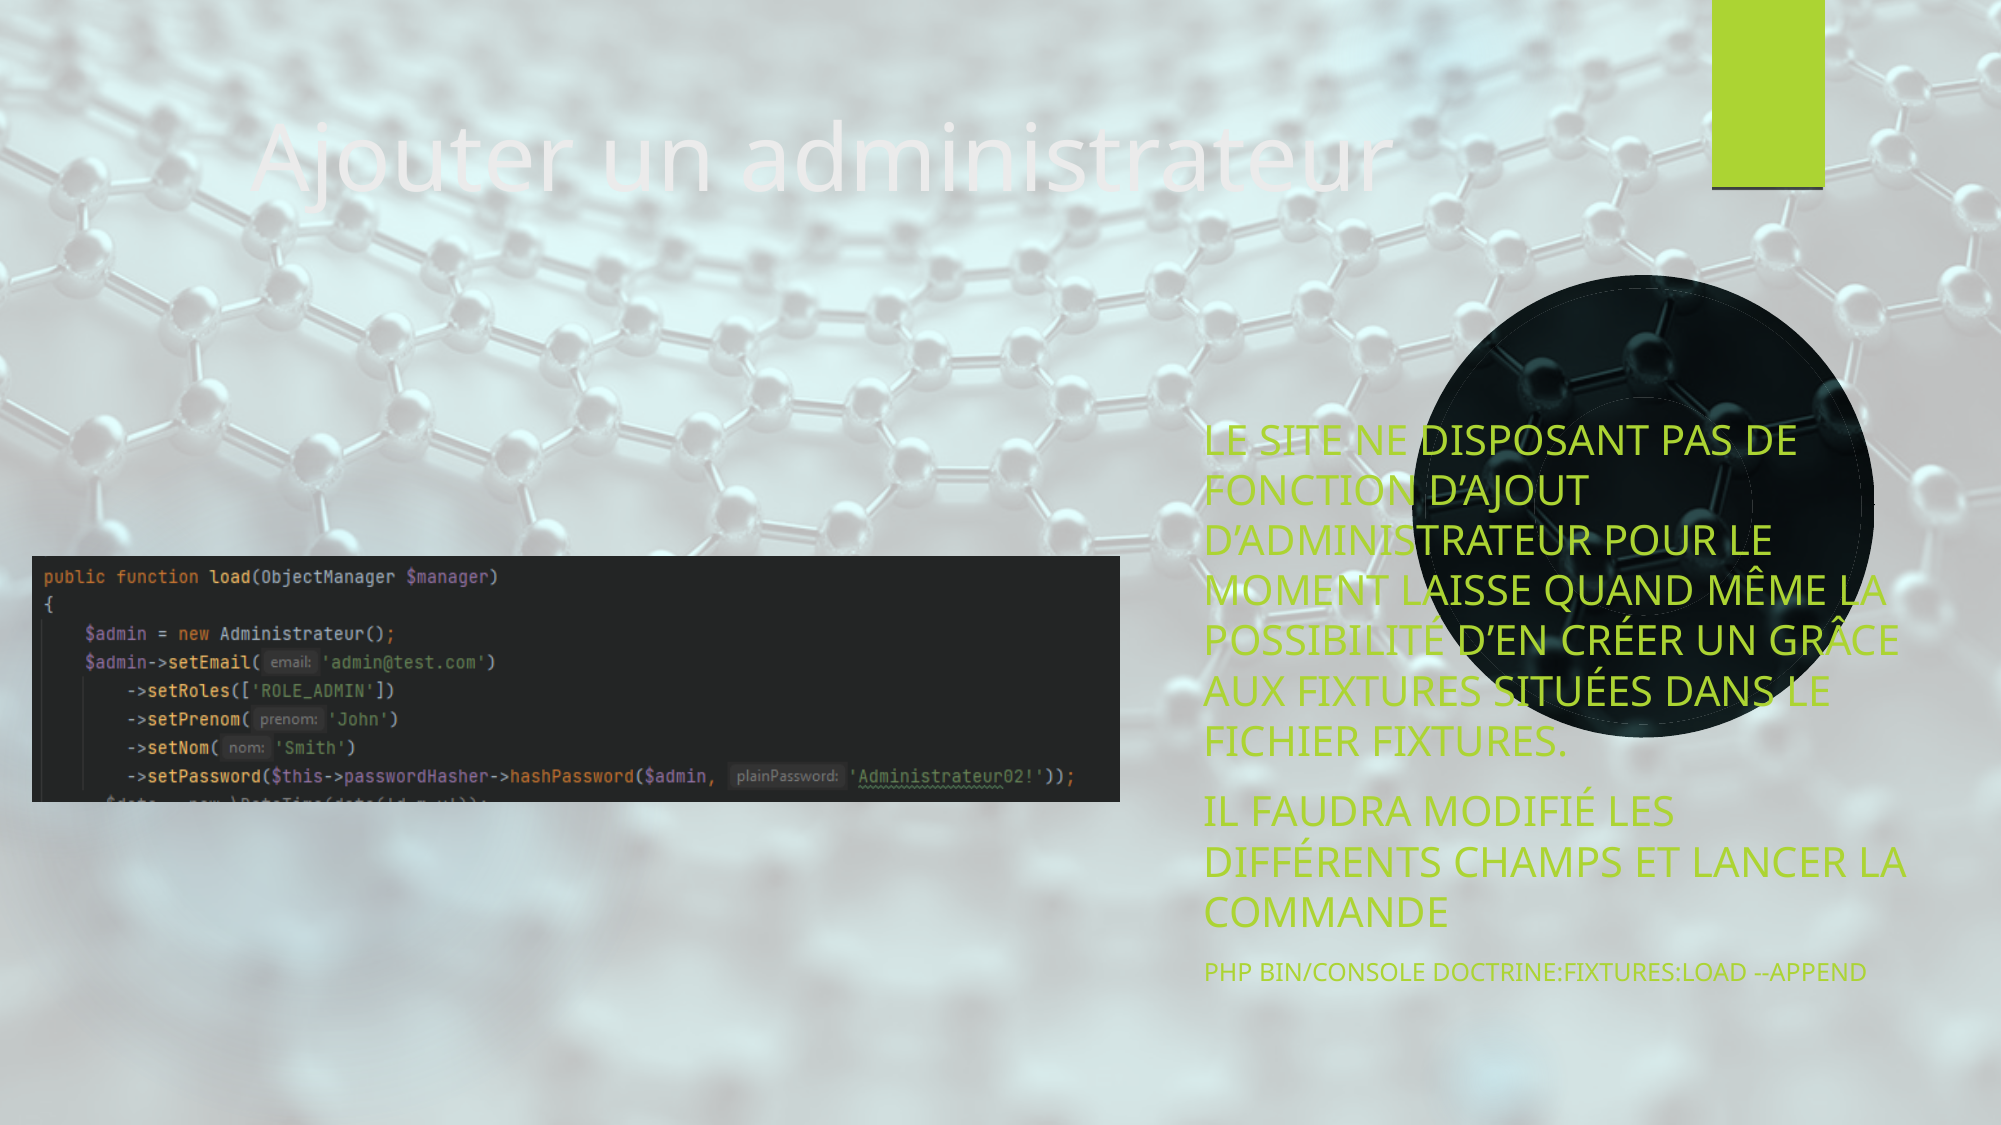

# Ajouter un administrateur
Le site ne disposant pas de fonction d’ajout d’administrateur pour le moment laisse quand même la possibilité d’en créer un grâce aux fixtures situées dans le fichier fixtures.
Il faudra modifié les différents champs et lancer la commande
Php bin/console doctrine:fixtures:load --append